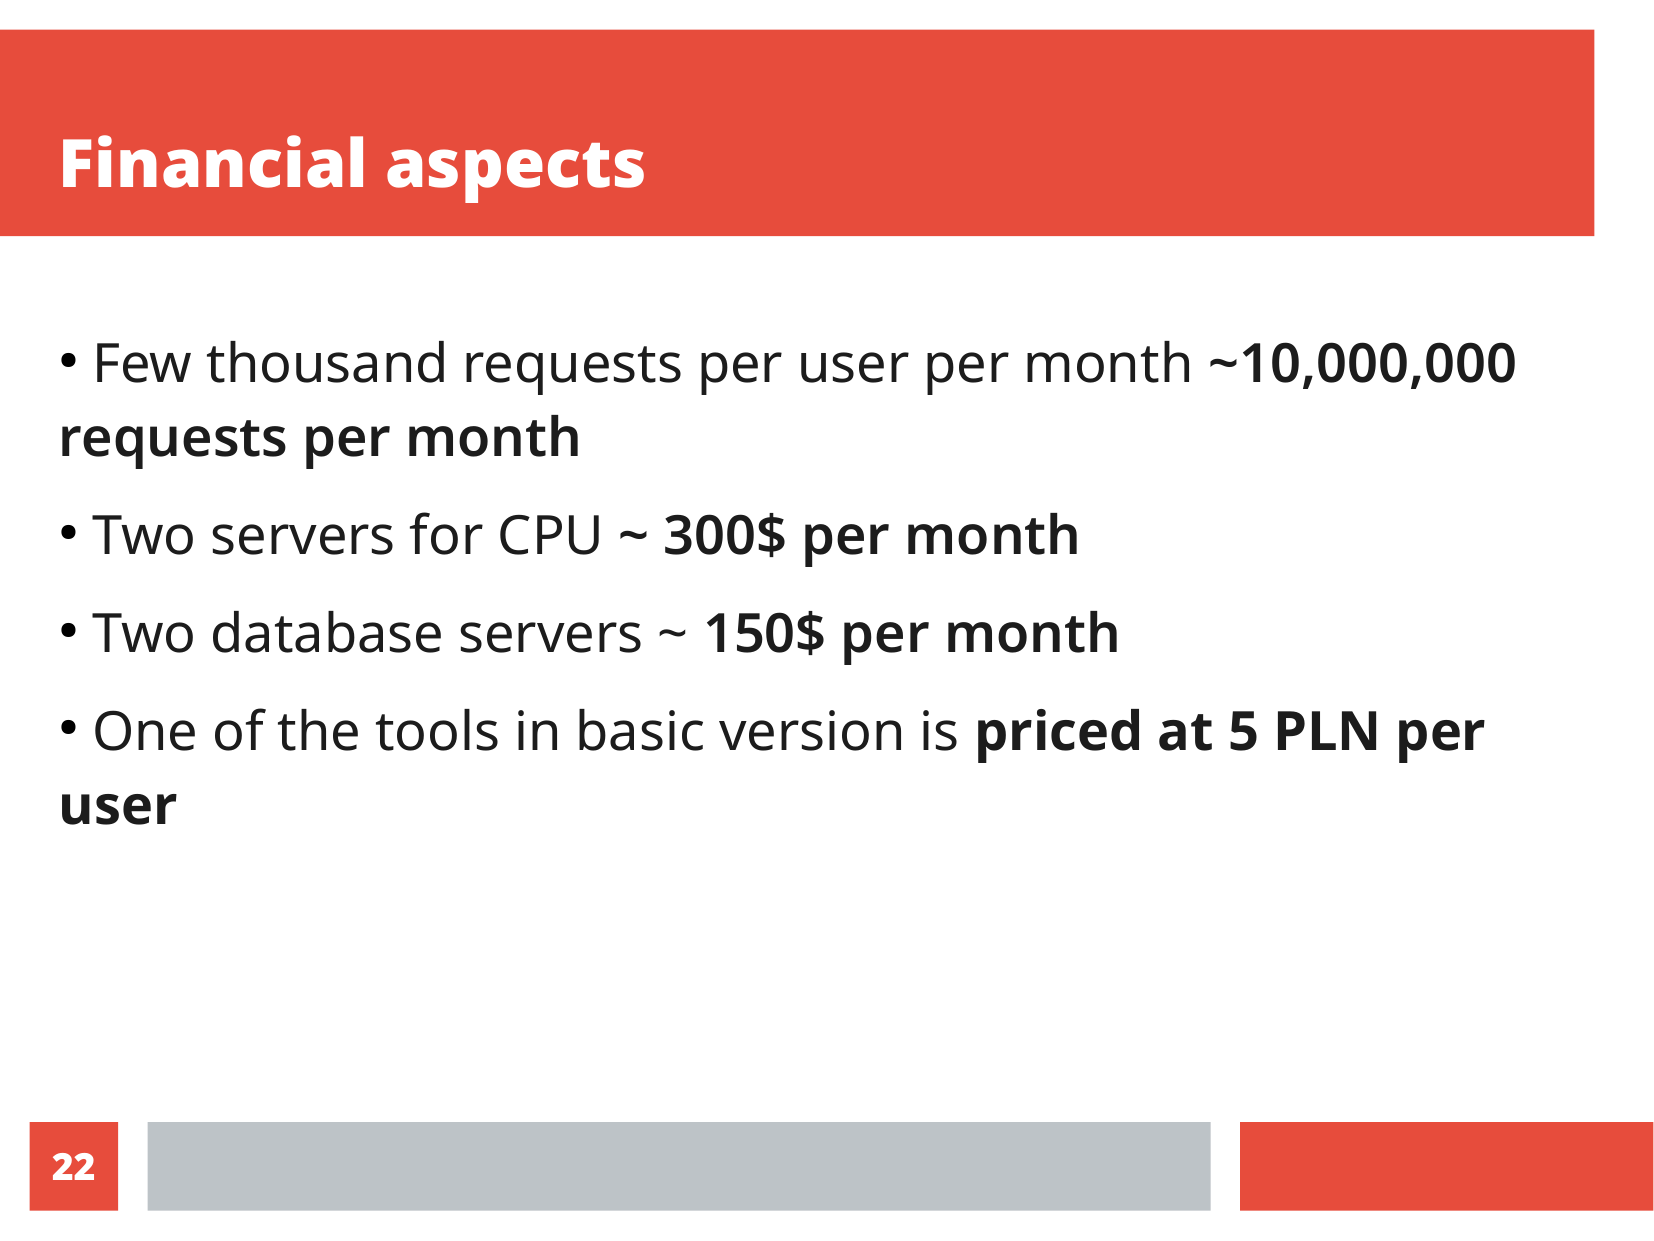

# Financial aspects
 Few thousand requests per user per month ~10,000,000 requests per month
 Two servers for CPU ~ 300$ per month
 Two database servers ~ 150$ per month
 One of the tools in basic version is priced at 5 PLN per user
22